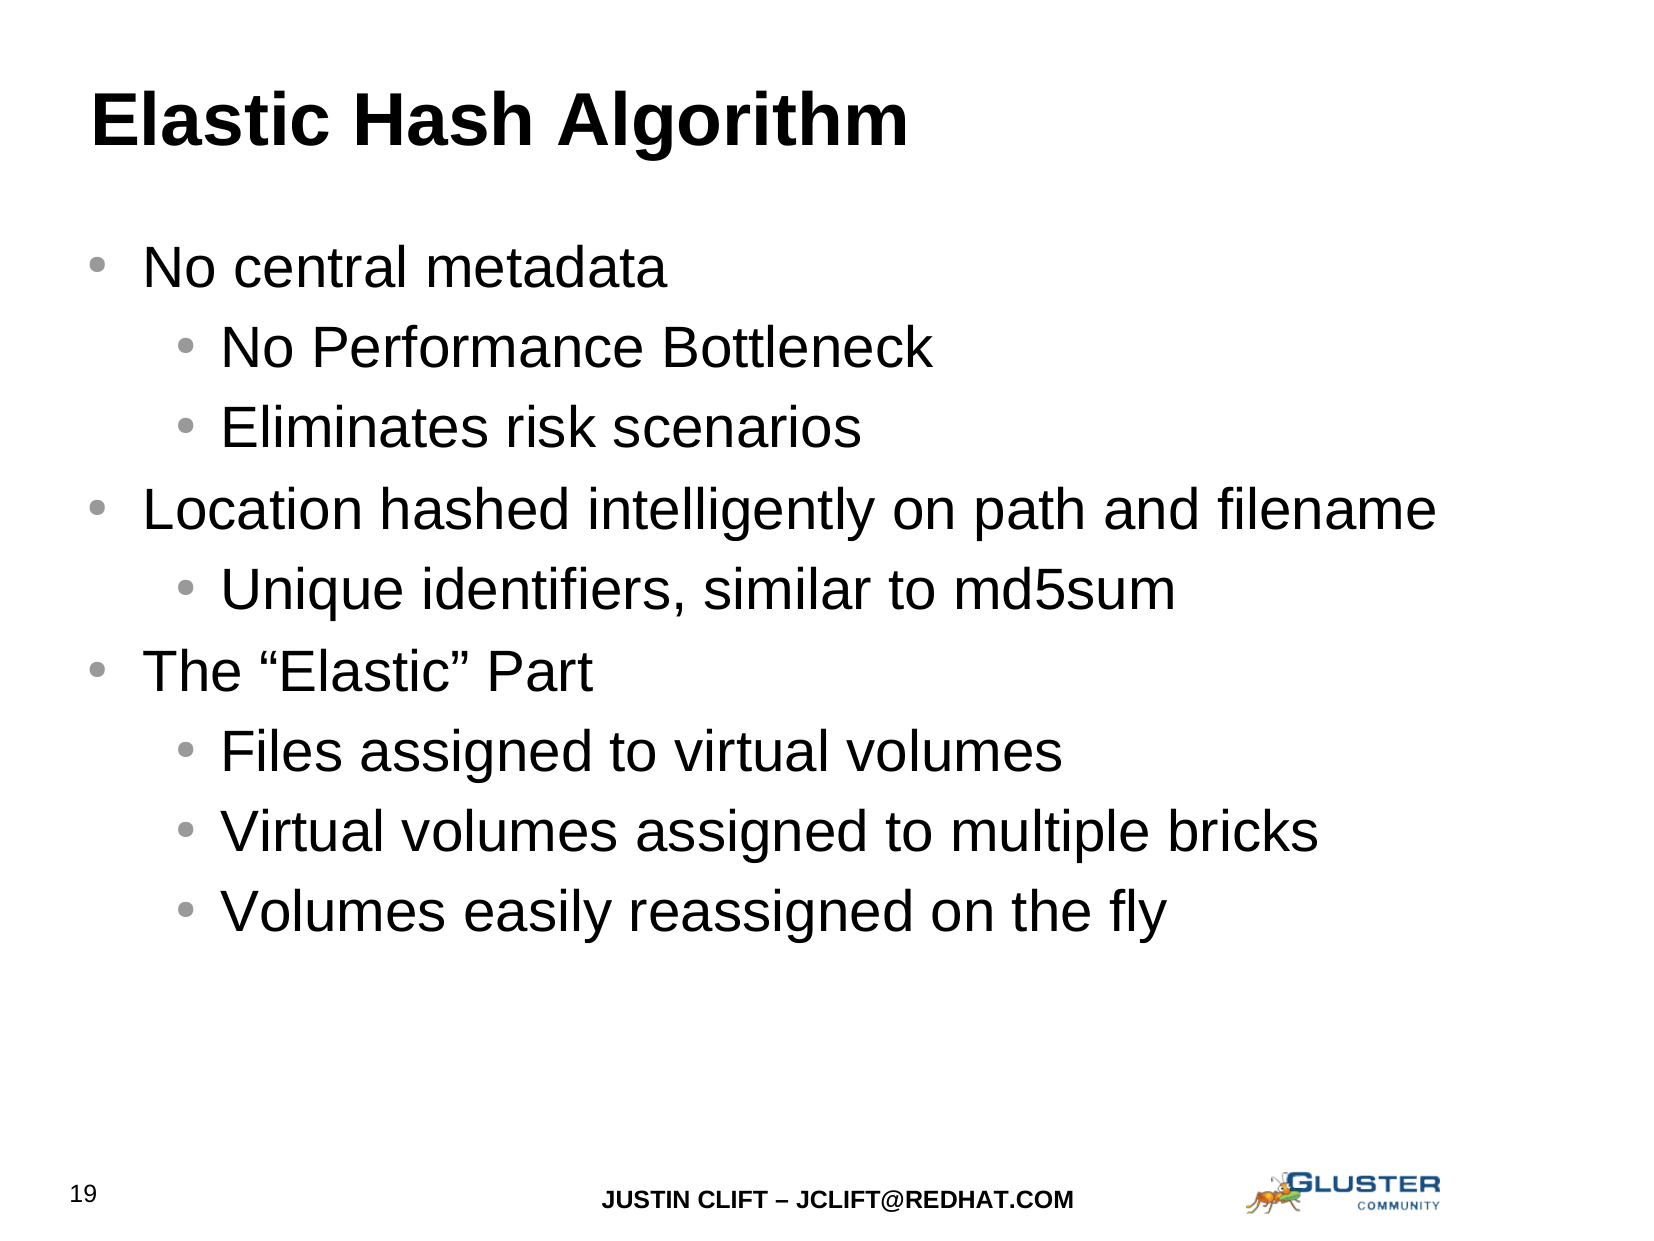

# Elastic Hash Algorithm
No central metadata
No Performance Bottleneck
Eliminates risk scenarios
Location hashed intelligently on path and filename
Unique identifiers, similar to md5sum
The “Elastic” Part
Files assigned to virtual volumes
Virtual volumes assigned to multiple bricks
Volumes easily reassigned on the fly